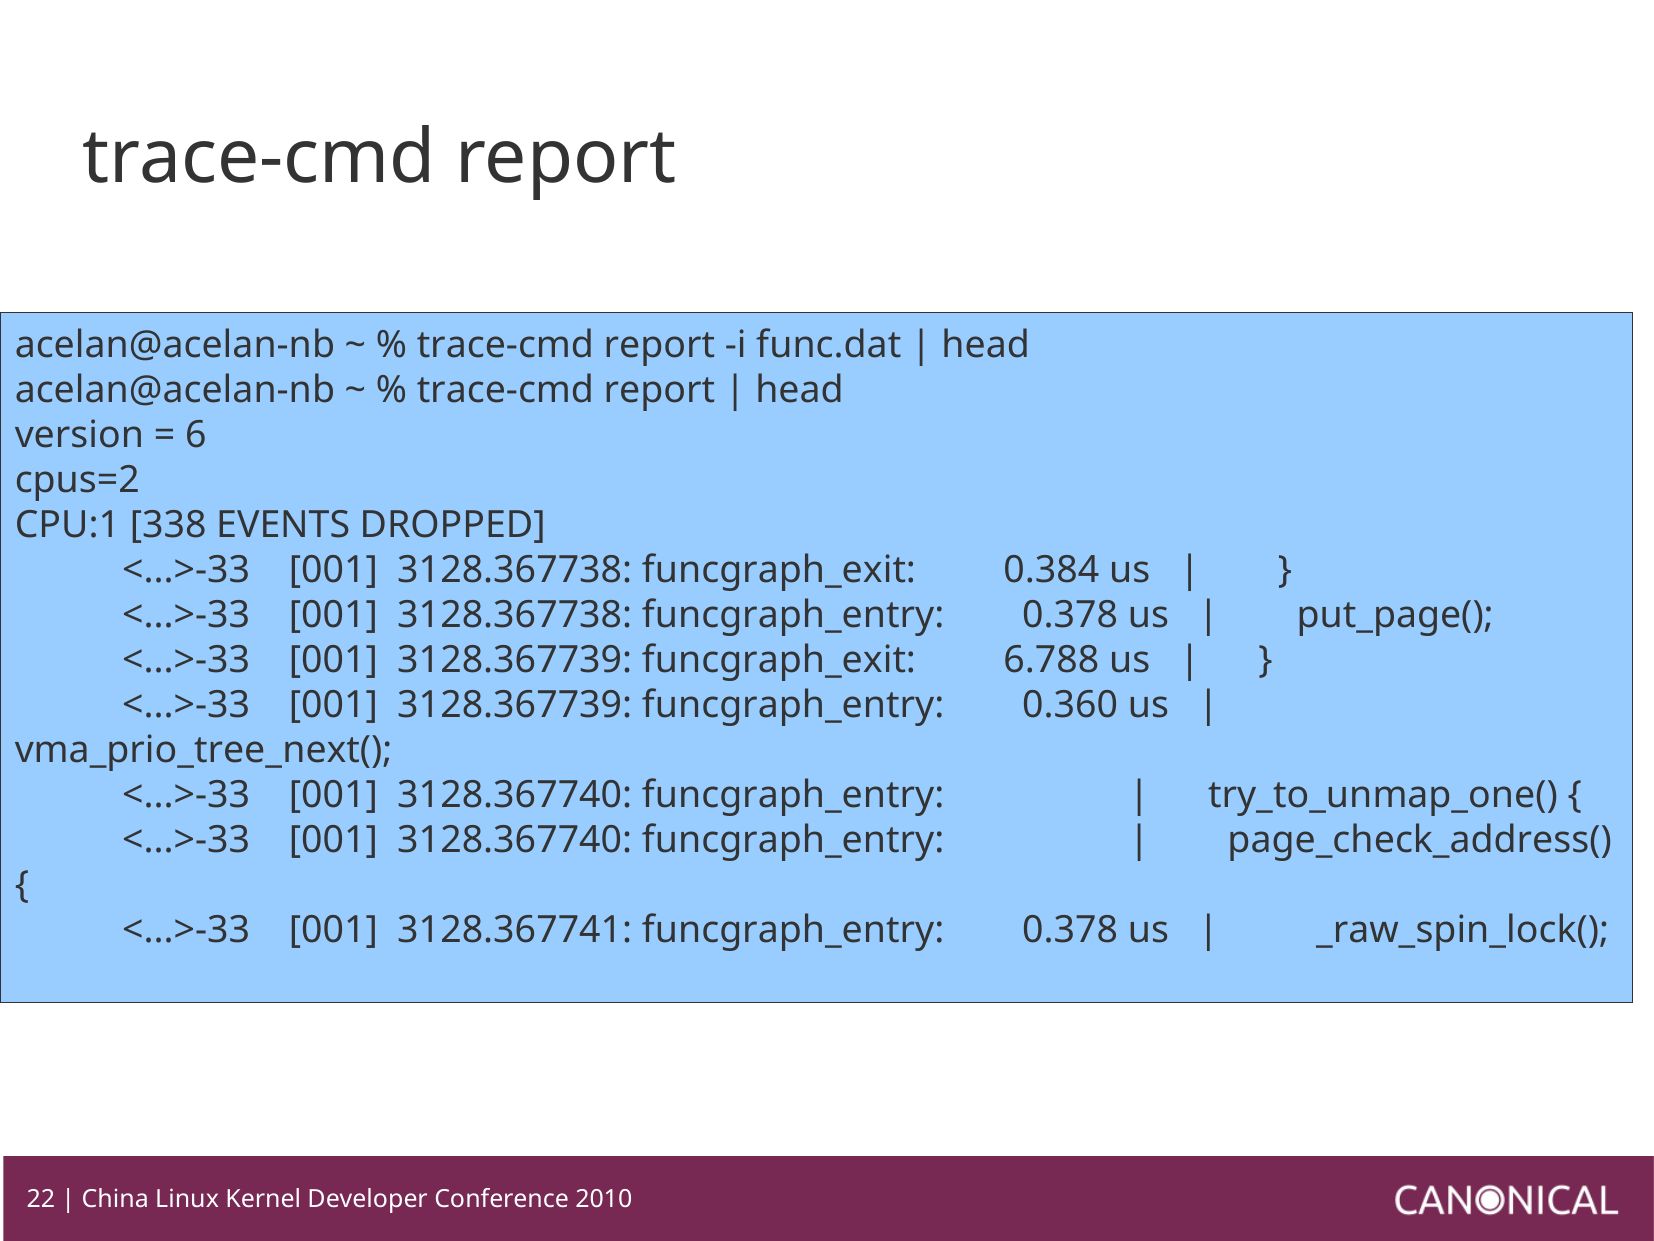

# trace-cmd report
acelan@acelan-nb ~ % trace-cmd report -i func.dat | head
acelan@acelan-nb ~ % trace-cmd report | head
version = 6
cpus=2
CPU:1 [338 EVENTS DROPPED]
 <...>-33 [001] 3128.367738: funcgraph_exit: 0.384 us | }
 <...>-33 [001] 3128.367738: funcgraph_entry: 0.378 us | put_page();
 <...>-33 [001] 3128.367739: funcgraph_exit: 6.788 us | }
 <...>-33 [001] 3128.367739: funcgraph_entry: 0.360 us | vma_prio_tree_next();
 <...>-33 [001] 3128.367740: funcgraph_entry: | try_to_unmap_one() {
 <...>-33 [001] 3128.367740: funcgraph_entry: | page_check_address() {
 <...>-33 [001] 3128.367741: funcgraph_entry: 0.378 us | _raw_spin_lock();